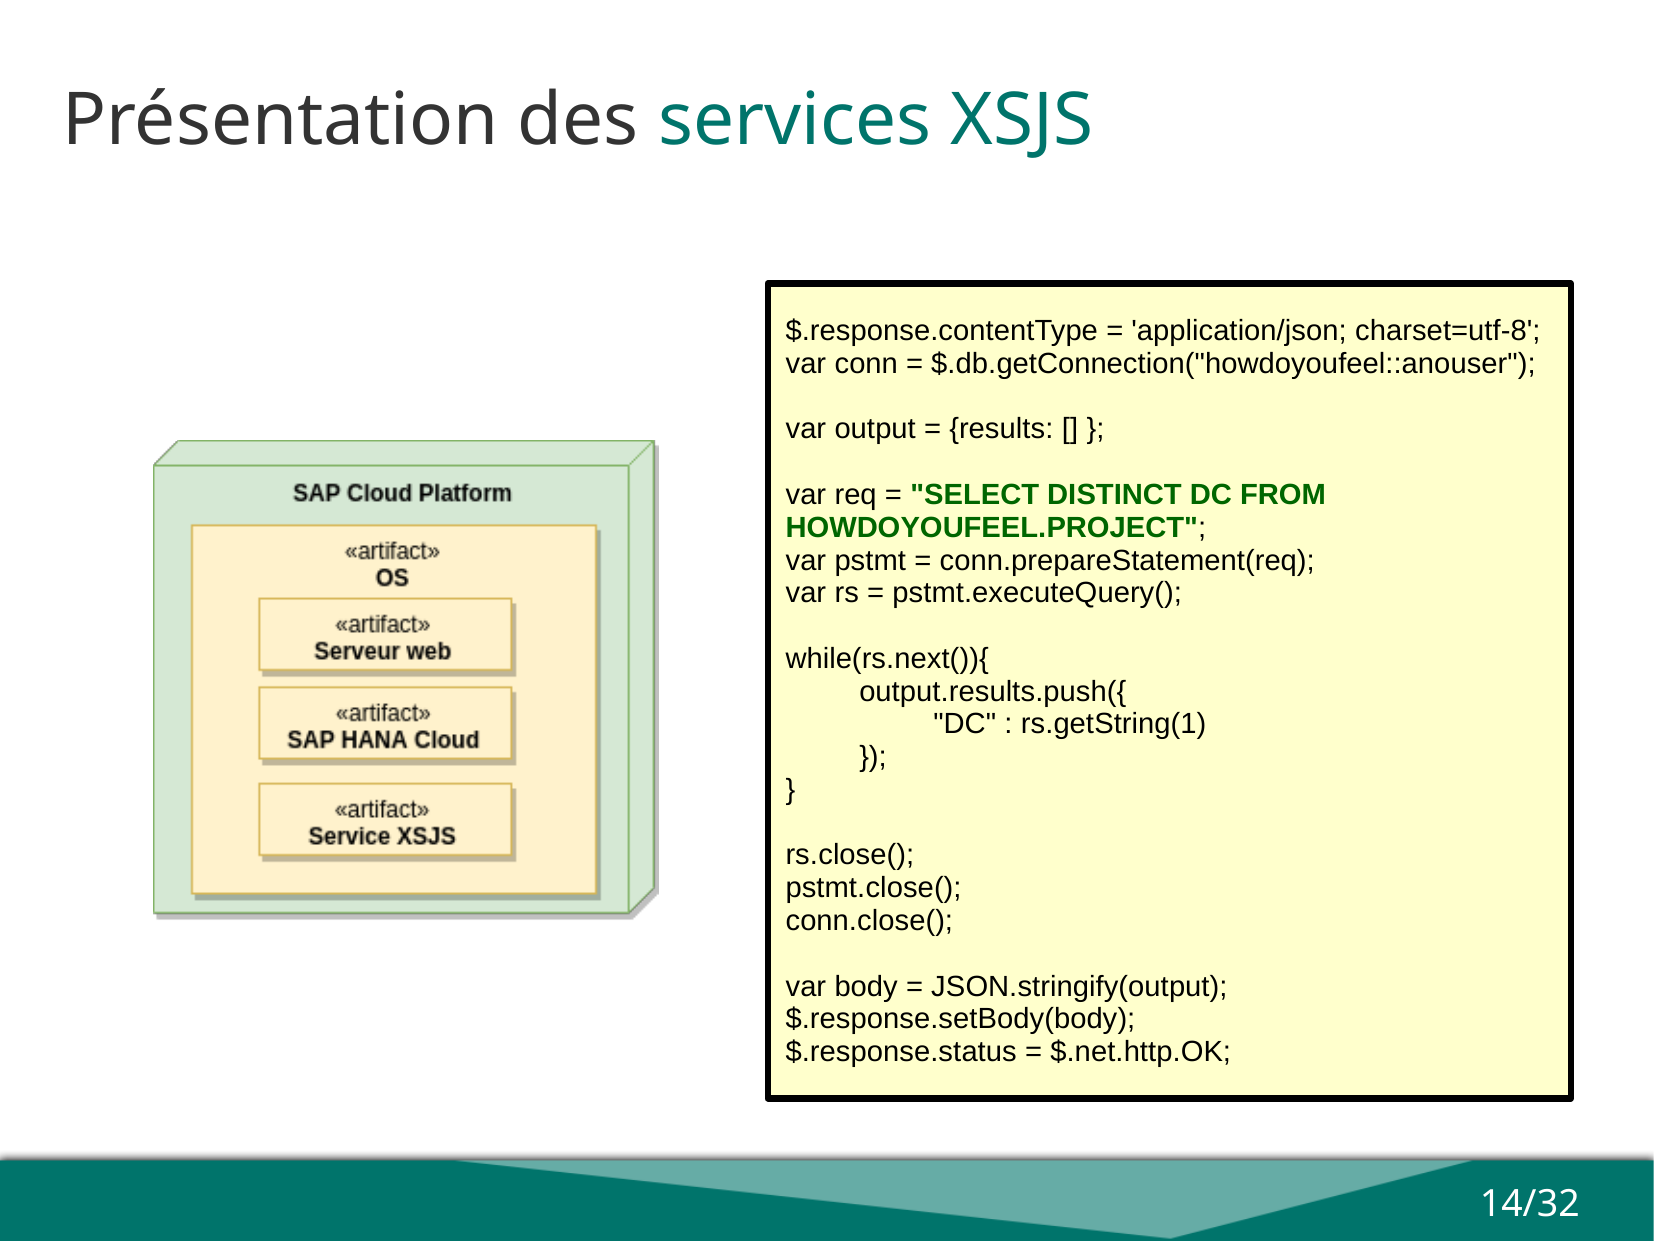

Présentation des services XSJS
$.response.contentType = 'application/json; charset=utf-8';
var conn = $.db.getConnection("howdoyoufeel::anouser");
var output = {results: [] };
var req = "SELECT DISTINCT DC FROM
HOWDOYOUFEEL.PROJECT";
var pstmt = conn.prepareStatement(req);
var rs = pstmt.executeQuery();
while(rs.next()){
	output.results.push({
		"DC" : rs.getString(1)
	});
}
rs.close();
pstmt.close();
conn.close();
var body = JSON.stringify(output);
$.response.setBody(body);
$.response.status = $.net.http.OK;